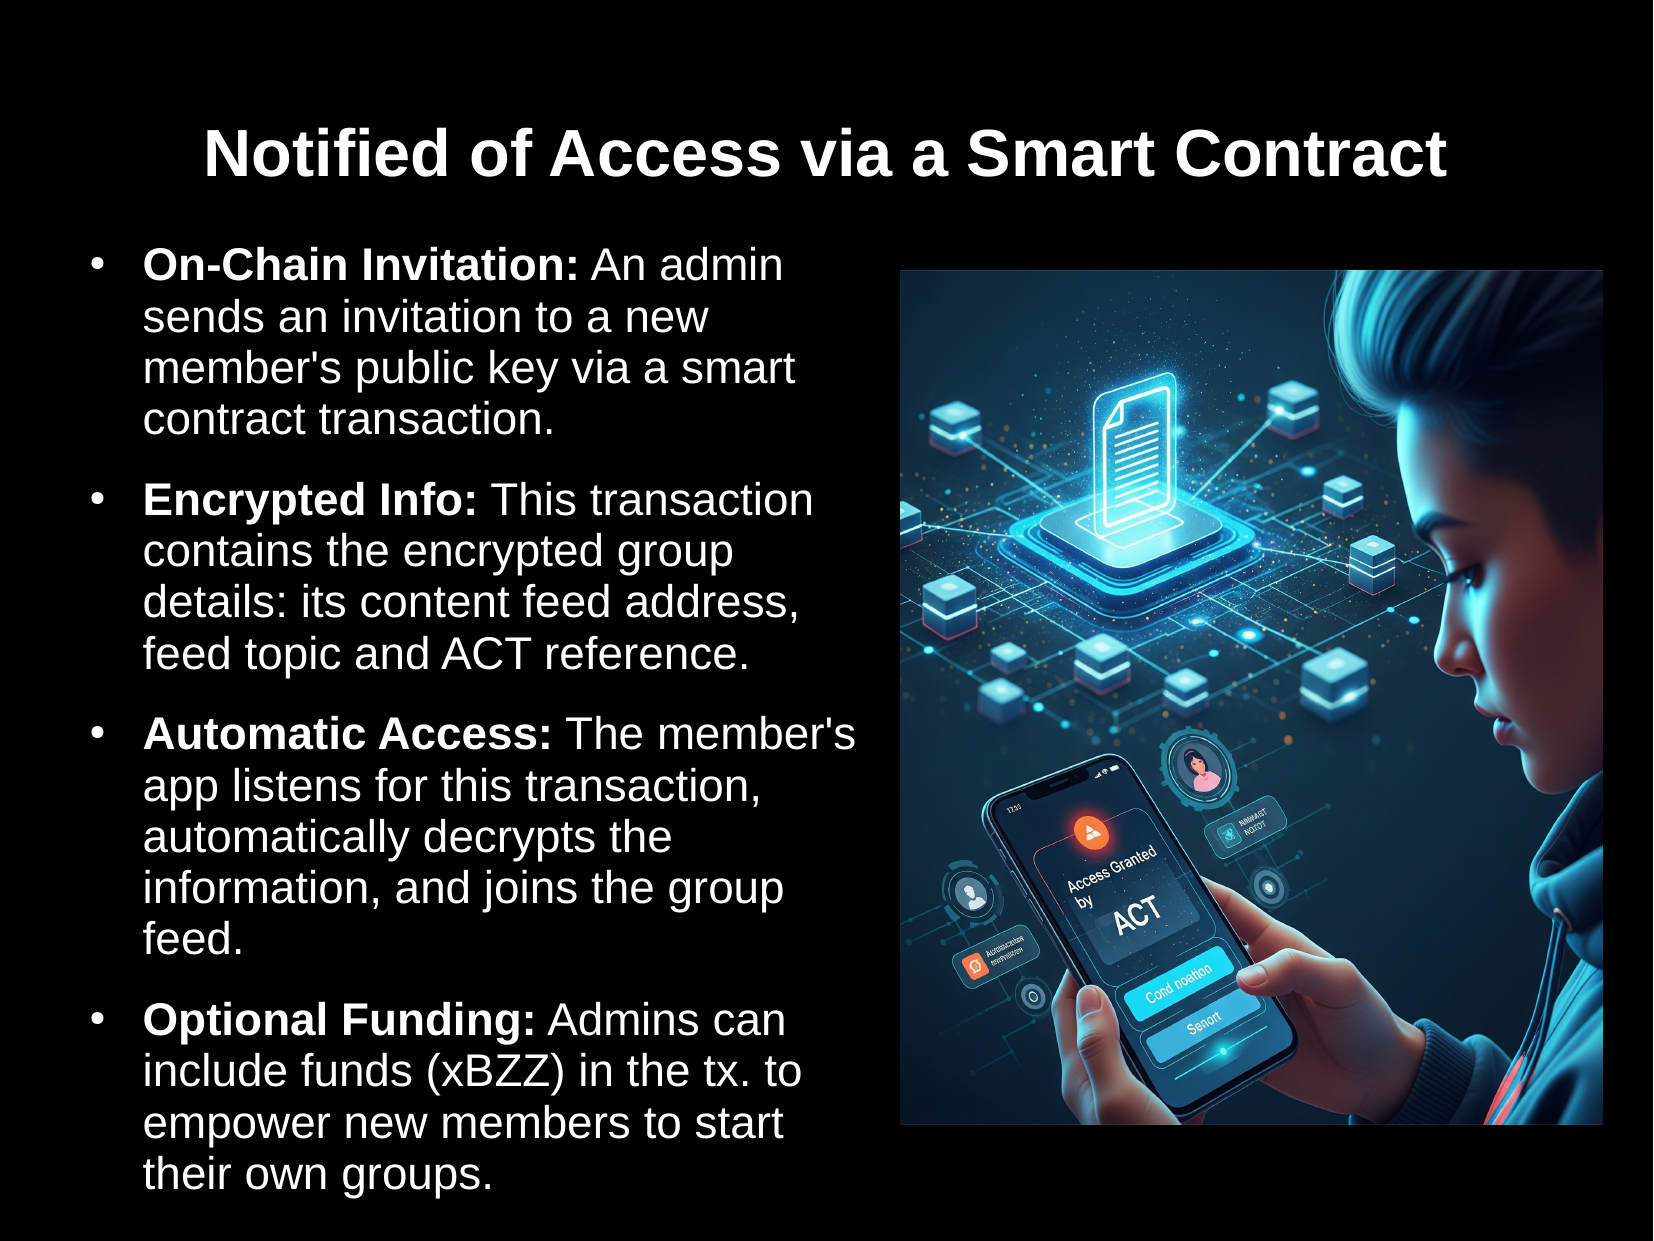

# Notified of Access via a Smart Contract
On-Chain Invitation: An admin sends an invitation to a new member's public key via a smart contract transaction.
Encrypted Info: This transaction contains the encrypted group details: its content feed address, feed topic and ACT reference.
Automatic Access: The member's app listens for this transaction, automatically decrypts the information, and joins the group feed.
Optional Funding: Admins can include funds (xBZZ) in the tx. to empower new members to start their own groups.